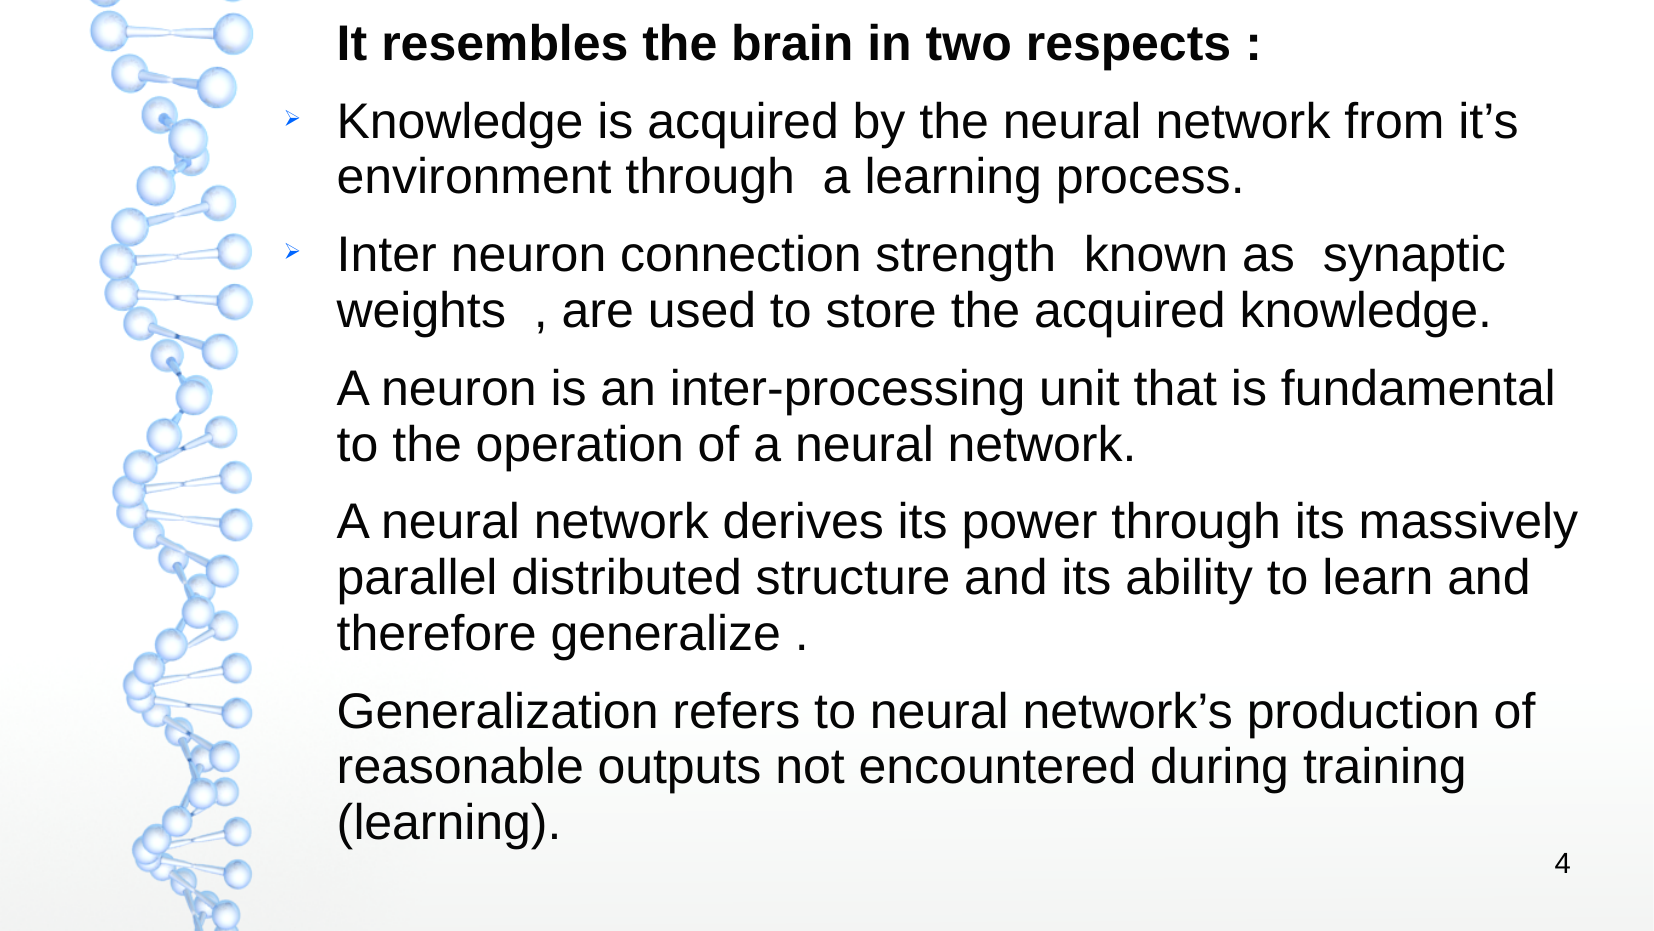

# It resembles the brain in two respects :
Knowledge is acquired by the neural network from it’s environment through a learning process.
Inter neuron connection strength known as synaptic weights , are used to store the acquired knowledge.
A neuron is an inter-processing unit that is fundamental to the operation of a neural network.
A neural network derives its power through its massively parallel distributed structure and its ability to learn and therefore generalize .
Generalization refers to neural network’s production of reasonable outputs not encountered during training (learning).
4